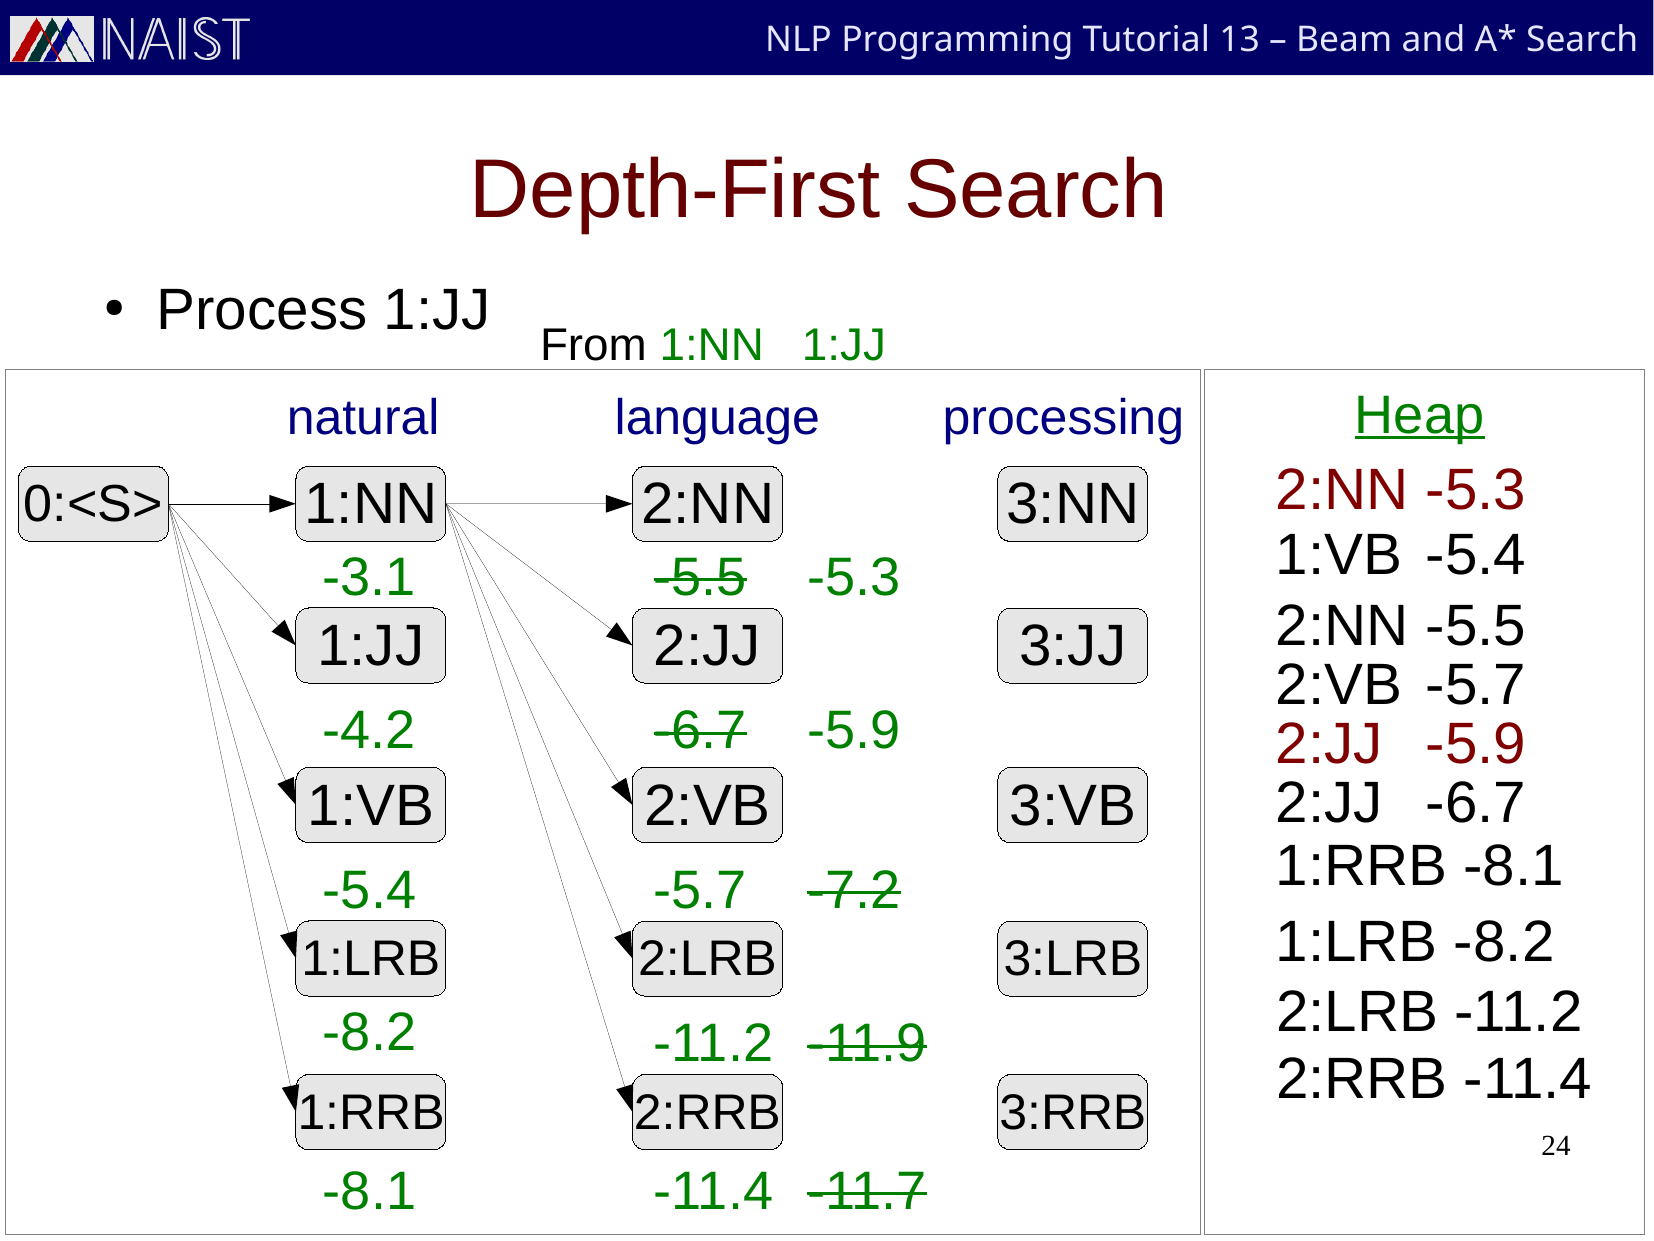

# Depth-First Search
Process 1:JJ
From 1:NN 1:JJ
Heap
natural 		 language 	 processing
2:NN	-5.3
0:<S>
1:NN
2:NN
3:NN
1:VB	-5.4
-3.1
-5.5
-5.3
2:NN	-5.5
1:JJ
2:JJ
3:JJ
2:VB	-5.7
-4.2
-6.7
-5.9
2:JJ	-5.9
2:JJ	-6.7
1:VB
2:VB
3:VB
1:RRB -8.1
-5.4
-5.7
-7.2
1:LRB -8.2
1:LRB
2:LRB
3:LRB
2:LRB -11.2
-8.2
-11.2
-11.9
2:RRB -11.4
1:RRB
2:RRB
3:RRB
24
-8.1
-11.4
-11.7